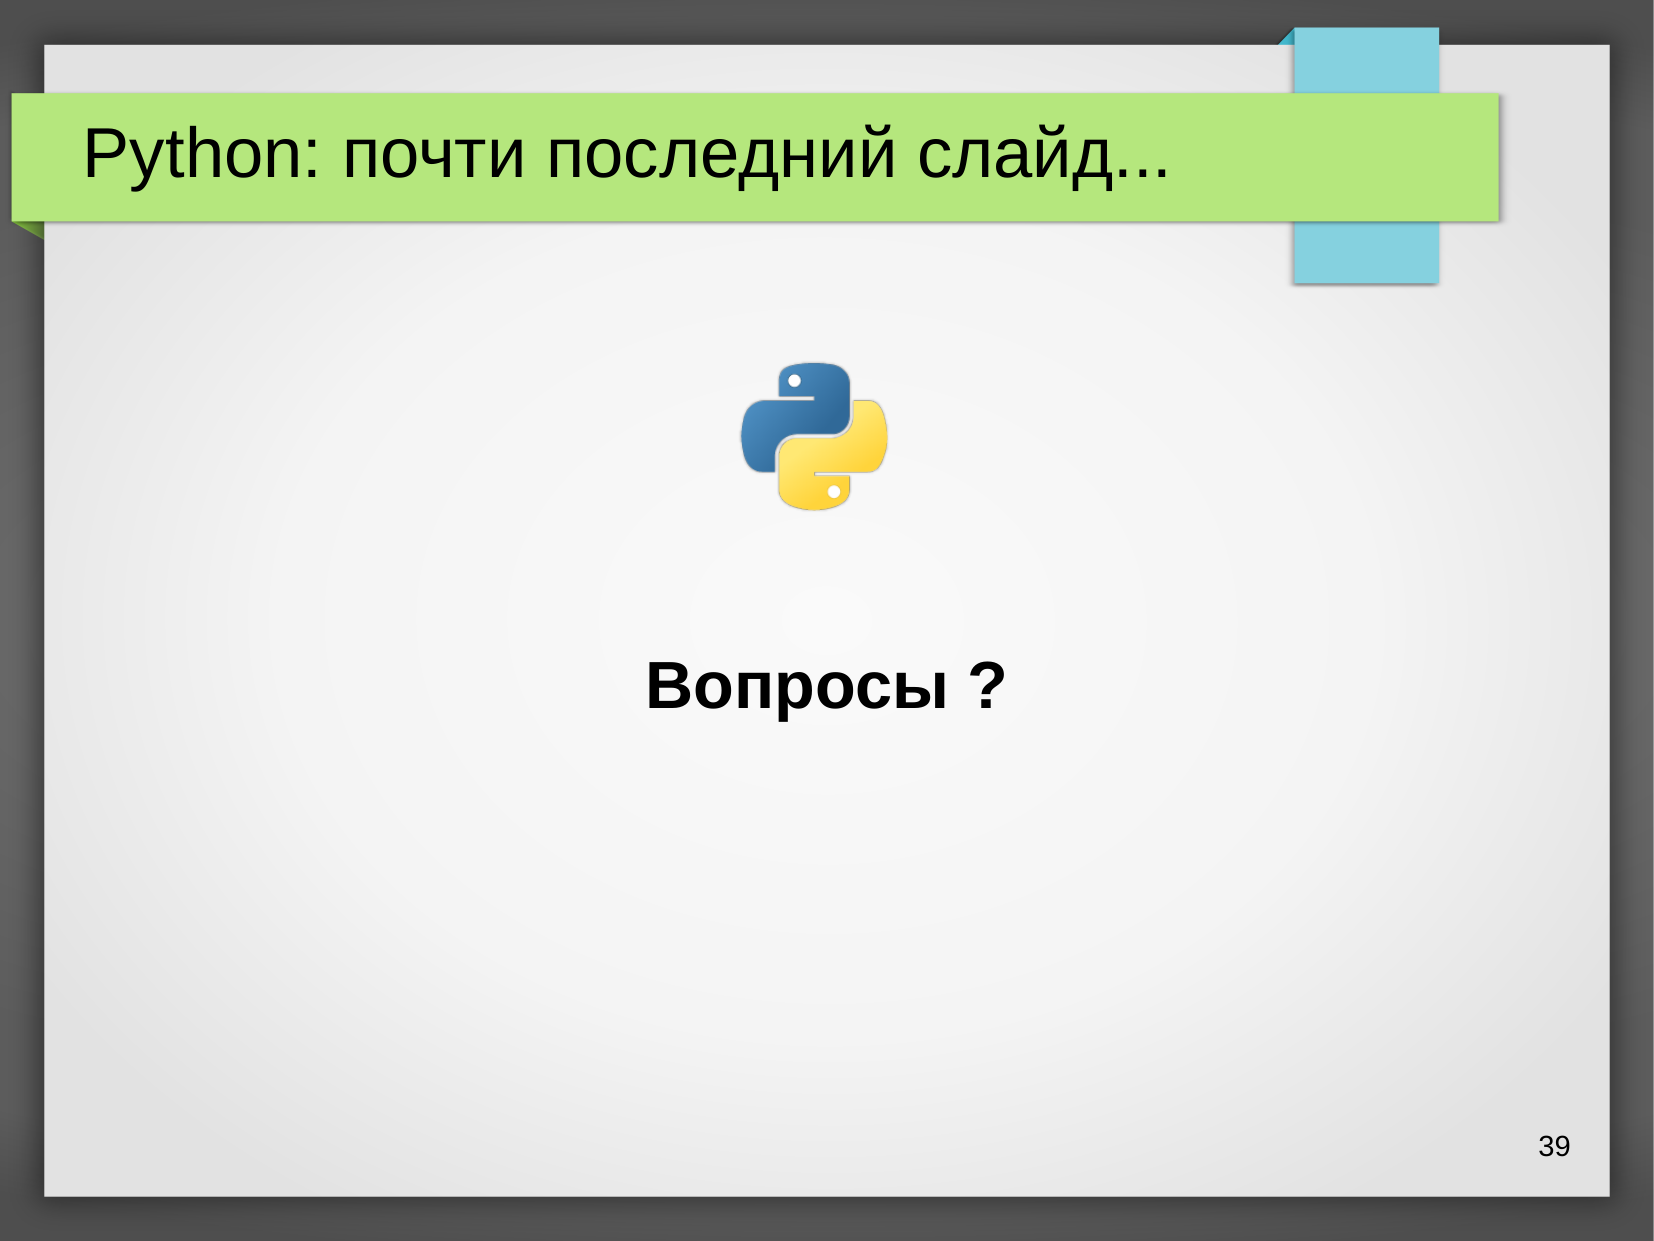

# Python: почти последний слайд...
Вопросы ?
39